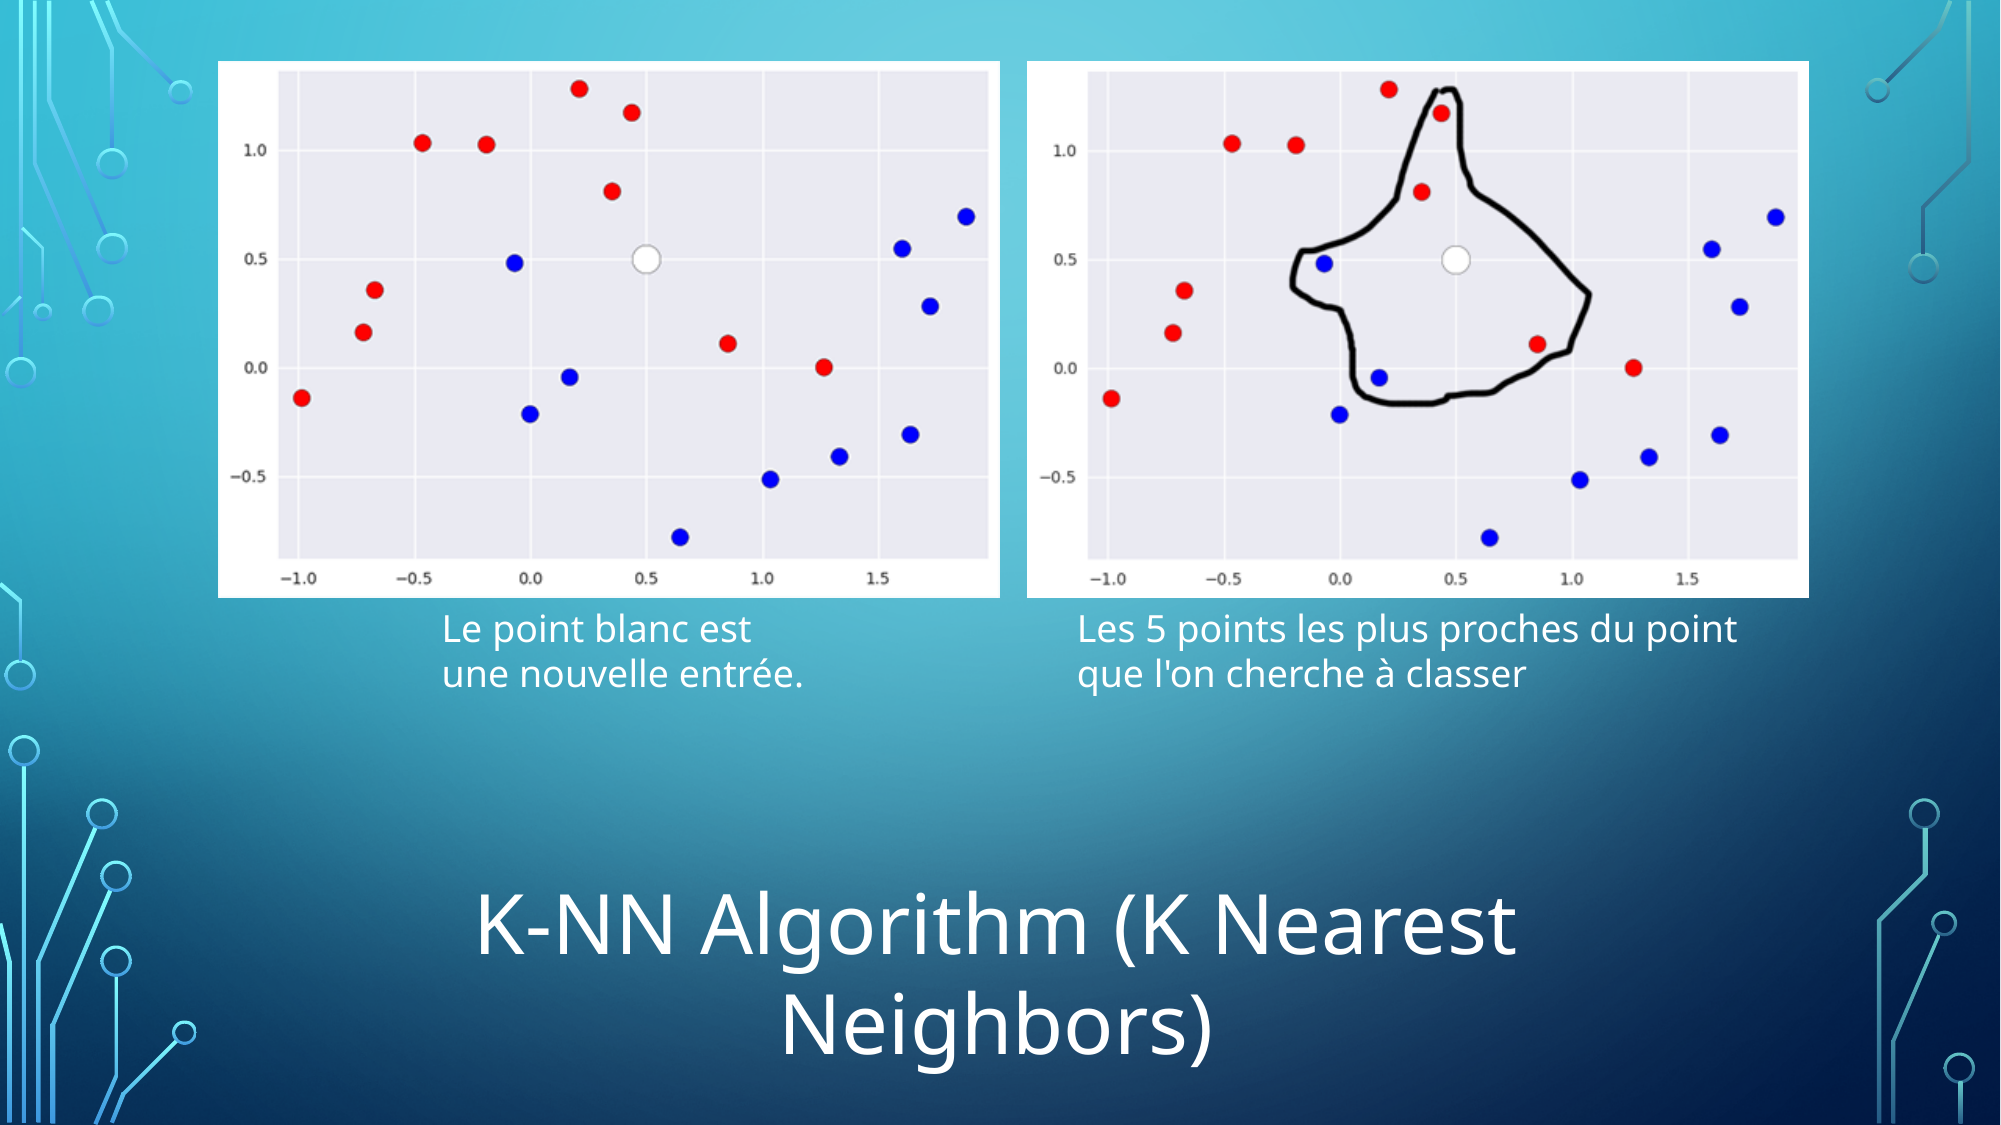

Le point blanc est une nouvelle entrée.
Les 5 points les plus proches du point que l'on cherche à classer
K-NN Algorithm (K Nearest Neighbors)